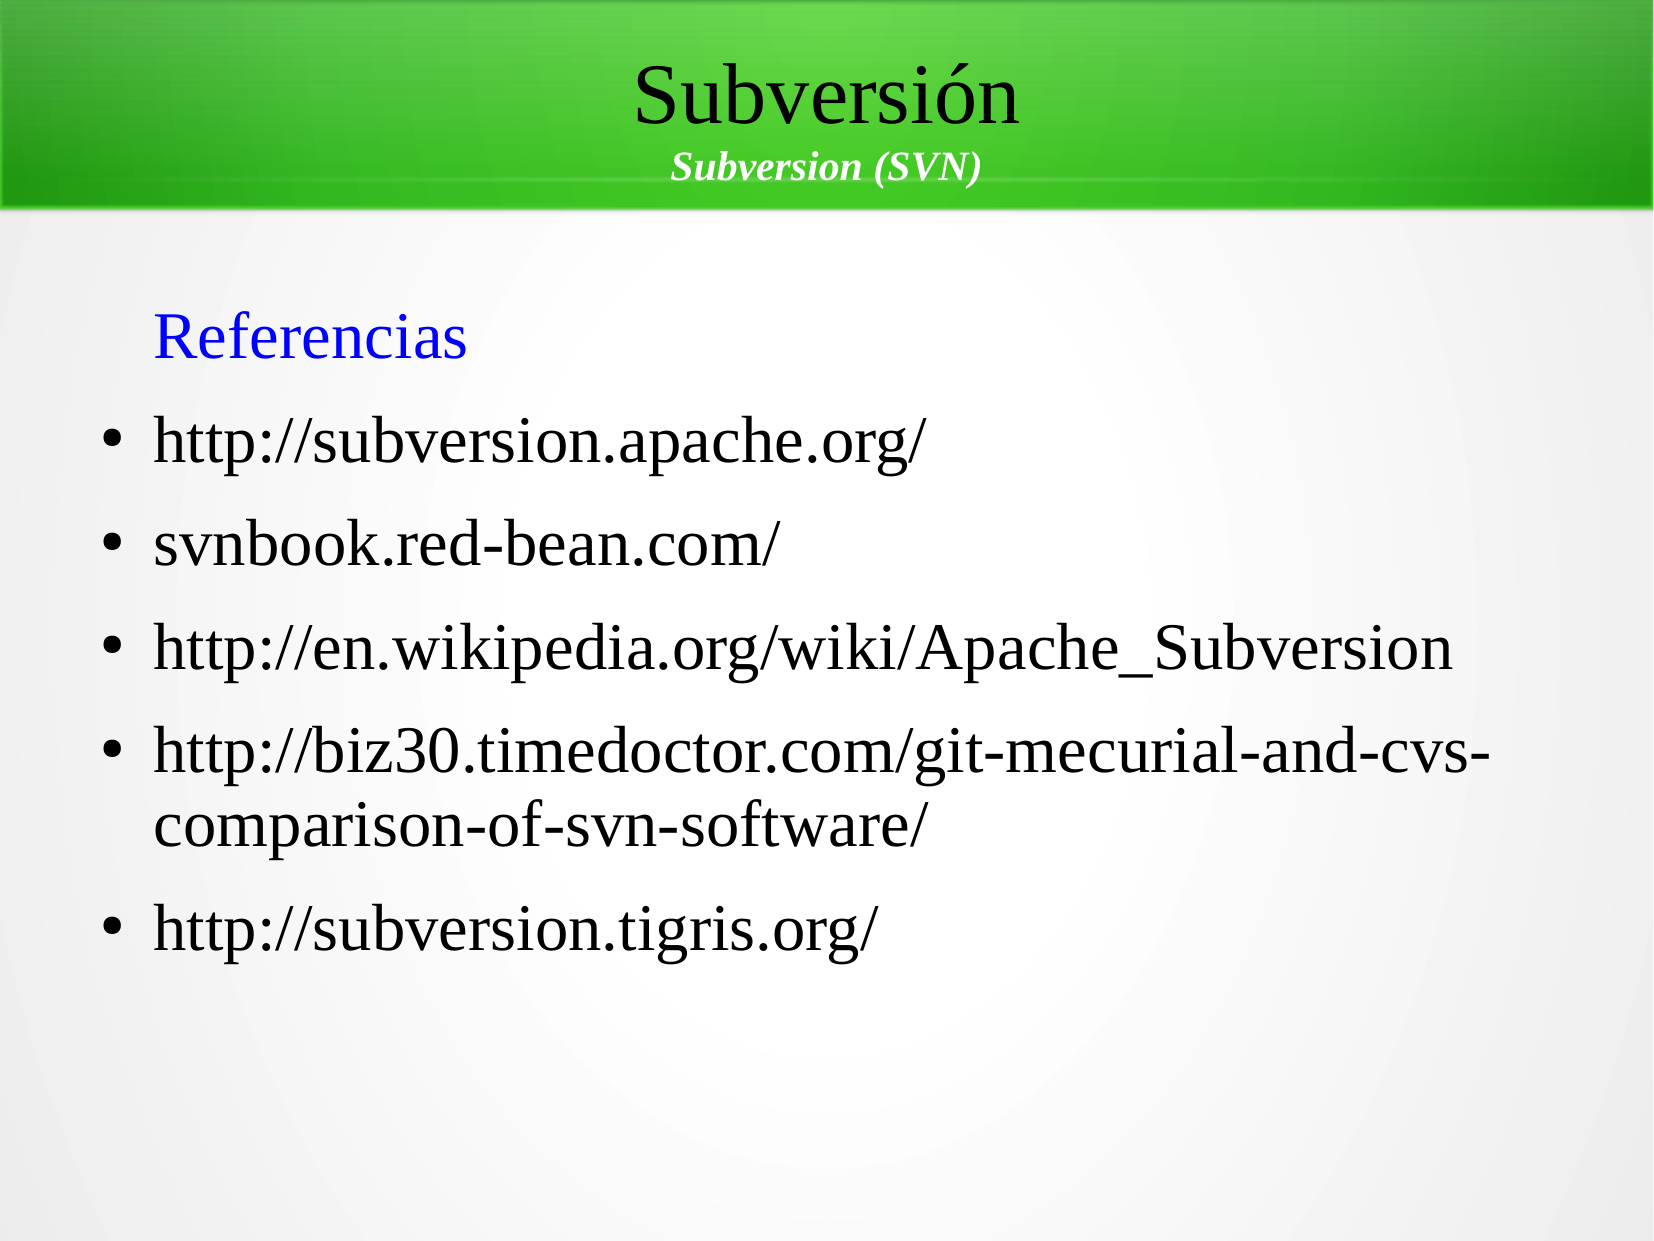

# Subversión Subversion (SVN)
Referencias
http://subversion.apache.org/
svnbook.red-bean.com/‎
http://en.wikipedia.org/wiki/Apache_Subversion
http://biz30.timedoctor.com/git-mecurial-and-cvs-comparison-of-svn-software/
http://subversion.tigris.org/